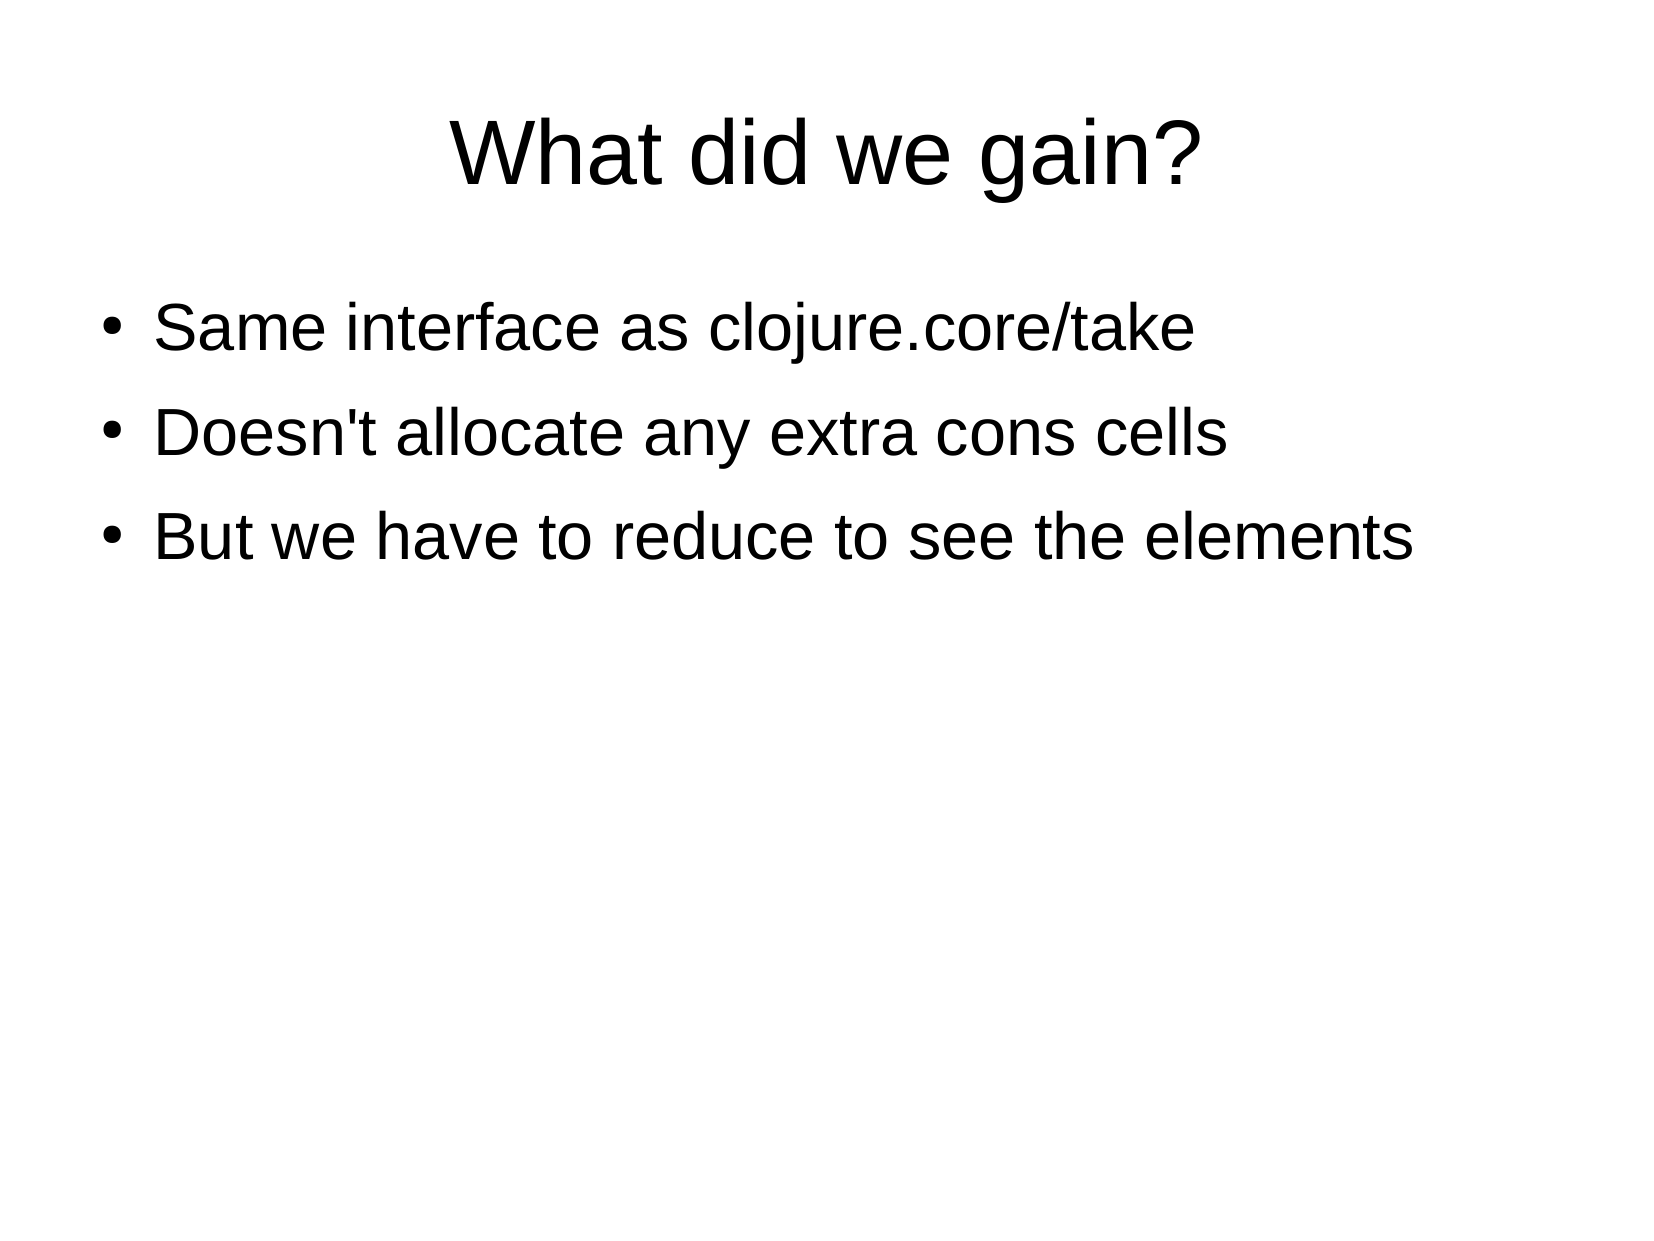

# What did we gain?
Same interface as clojure.core/take
Doesn't allocate any extra cons cells
But we have to reduce to see the elements